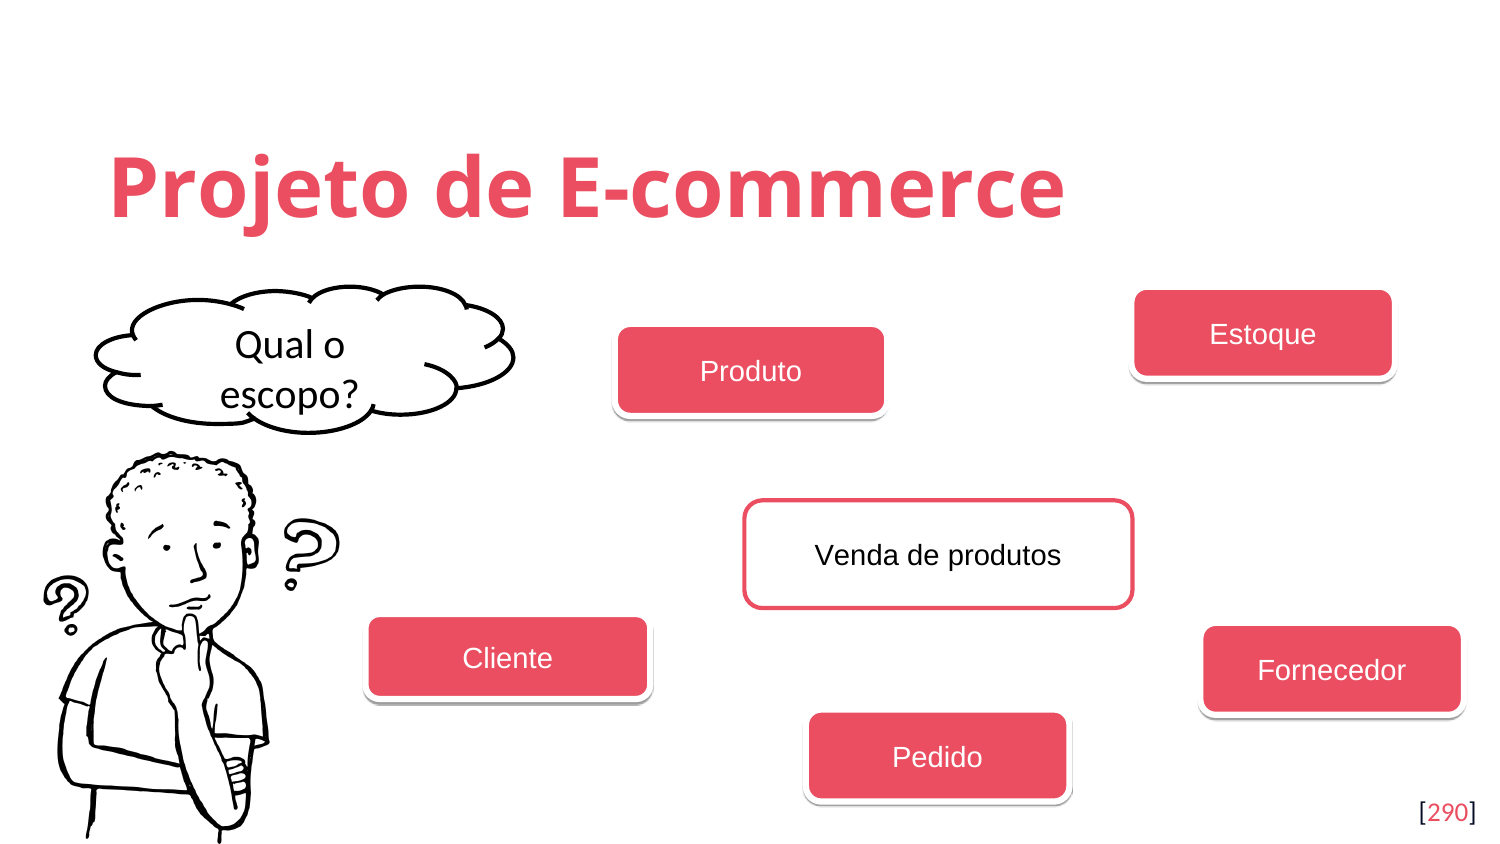

Projeto de E-commerce
Qual o escopo?
Estoque
Produto
Venda de produtos
Cliente
Fornecedor
Pedido